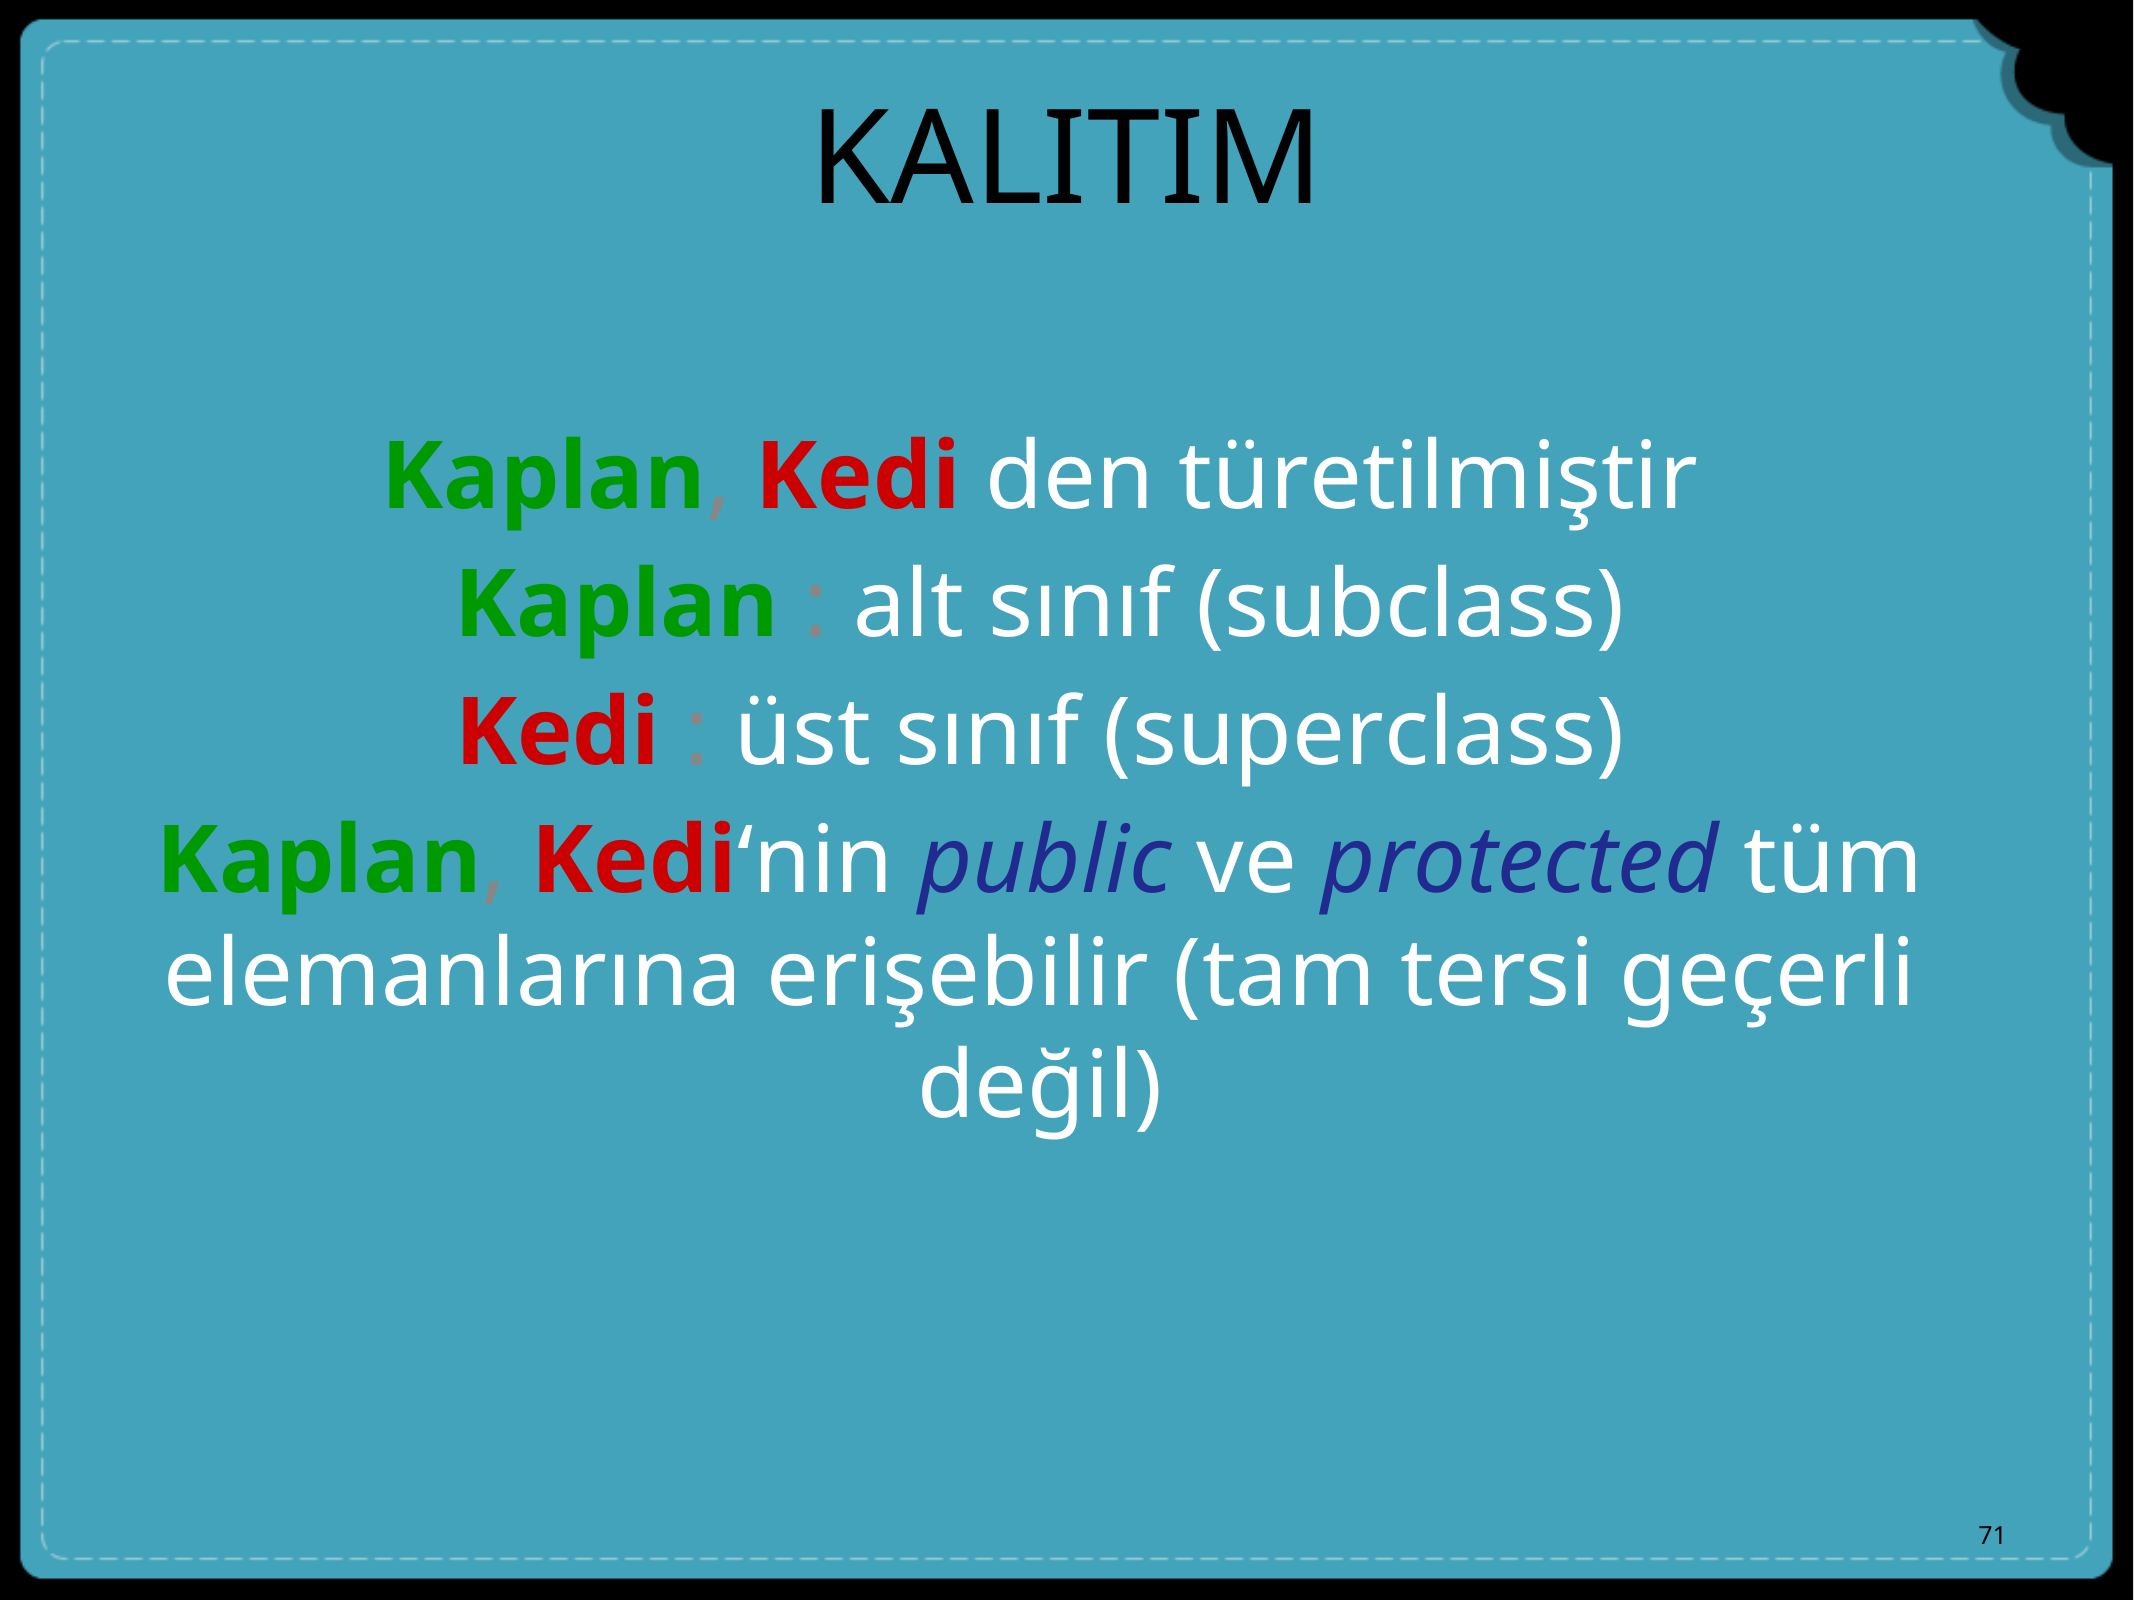

# KALITIM
Kaplan, Kedi den türetilmiştir
Kaplan : alt sınıf (subclass)
Kedi : üst sınıf (superclass)
Kaplan, Kedi‘nin public ve protected tüm elemanlarına erişebilir (tam tersi geçerli değil)
71